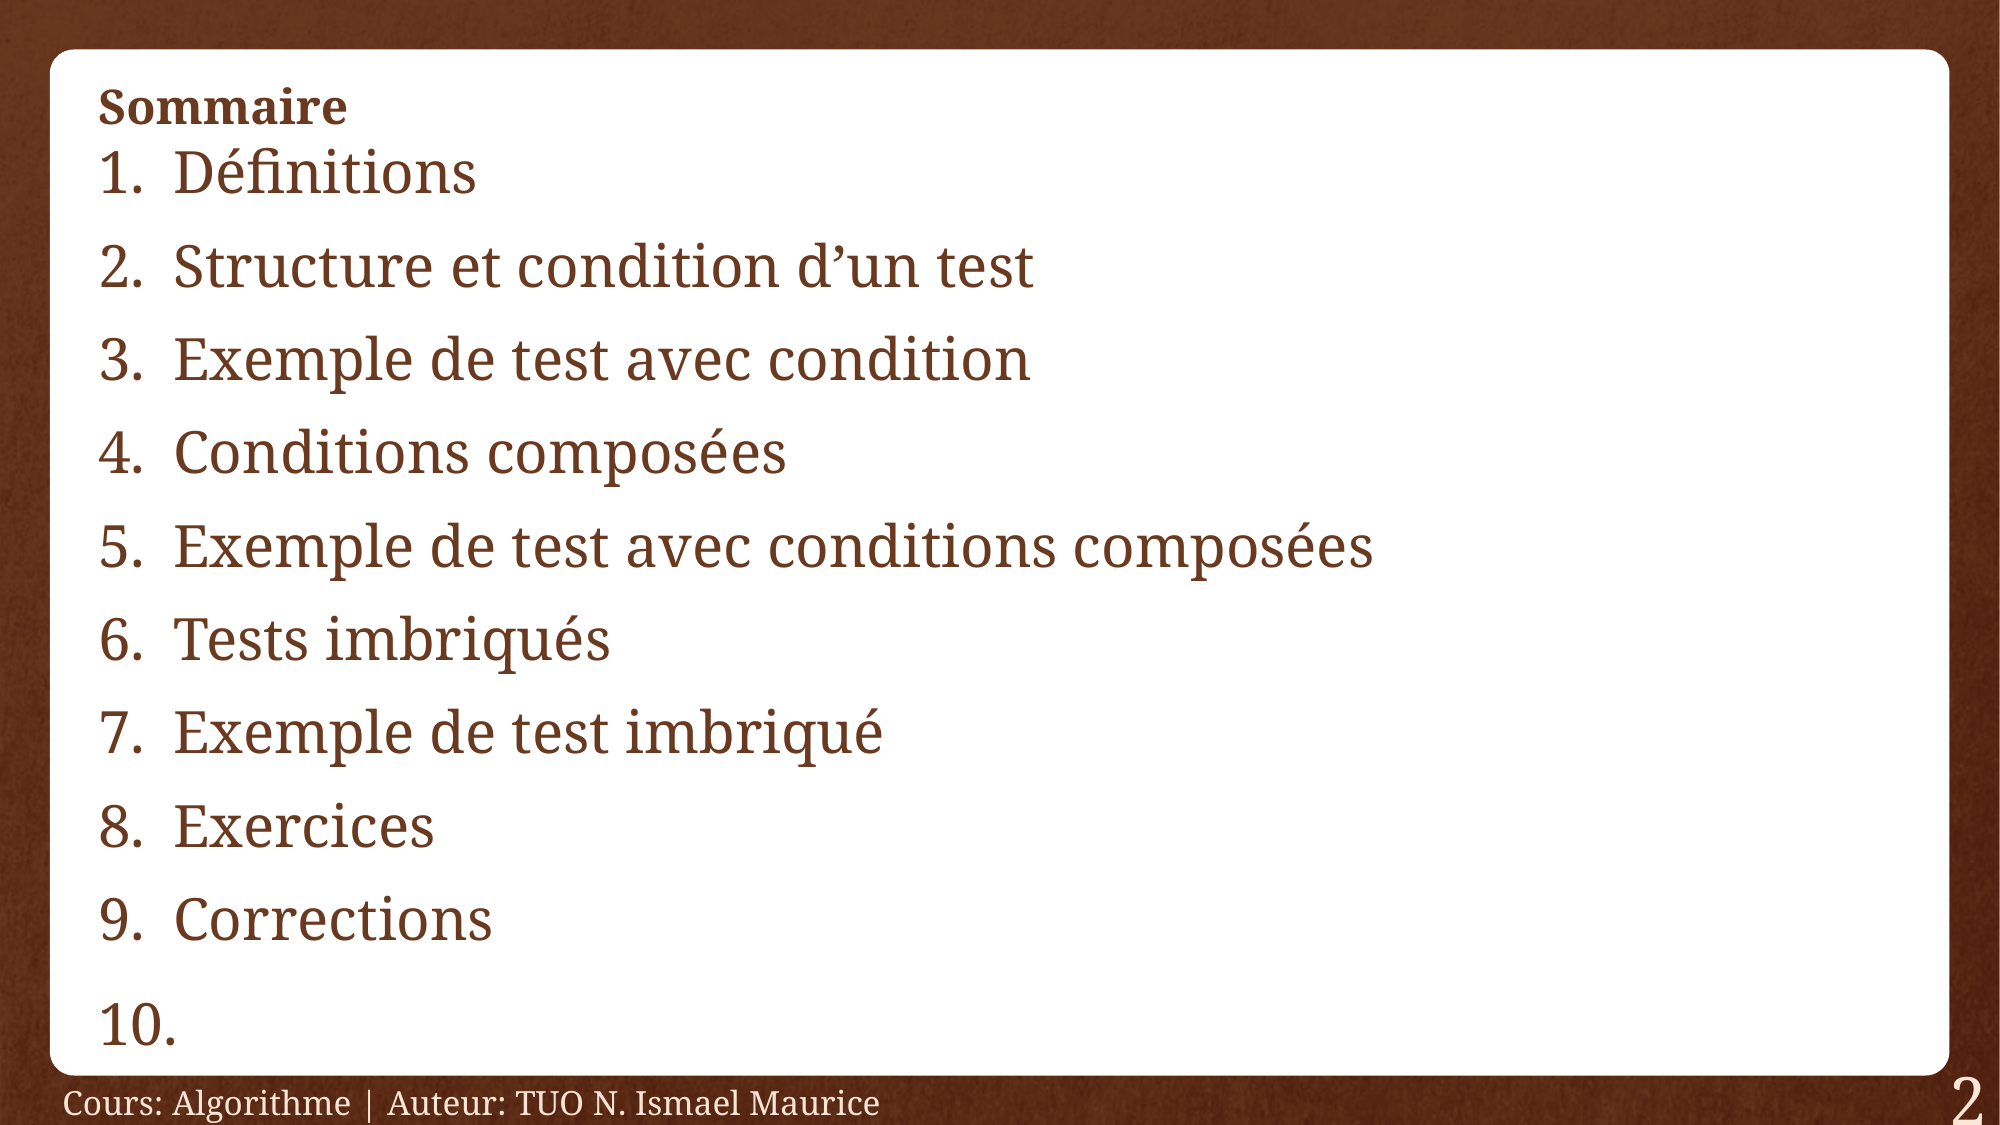

# Sommaire
Définitions
Structure et condition d’un test
Exemple de test avec condition
Conditions composées
Exemple de test avec conditions composées
Tests imbriqués
Exemple de test imbriqué
Exercices
Corrections
Cours: Algorithme | Auteur: TUO N. Ismael Maurice